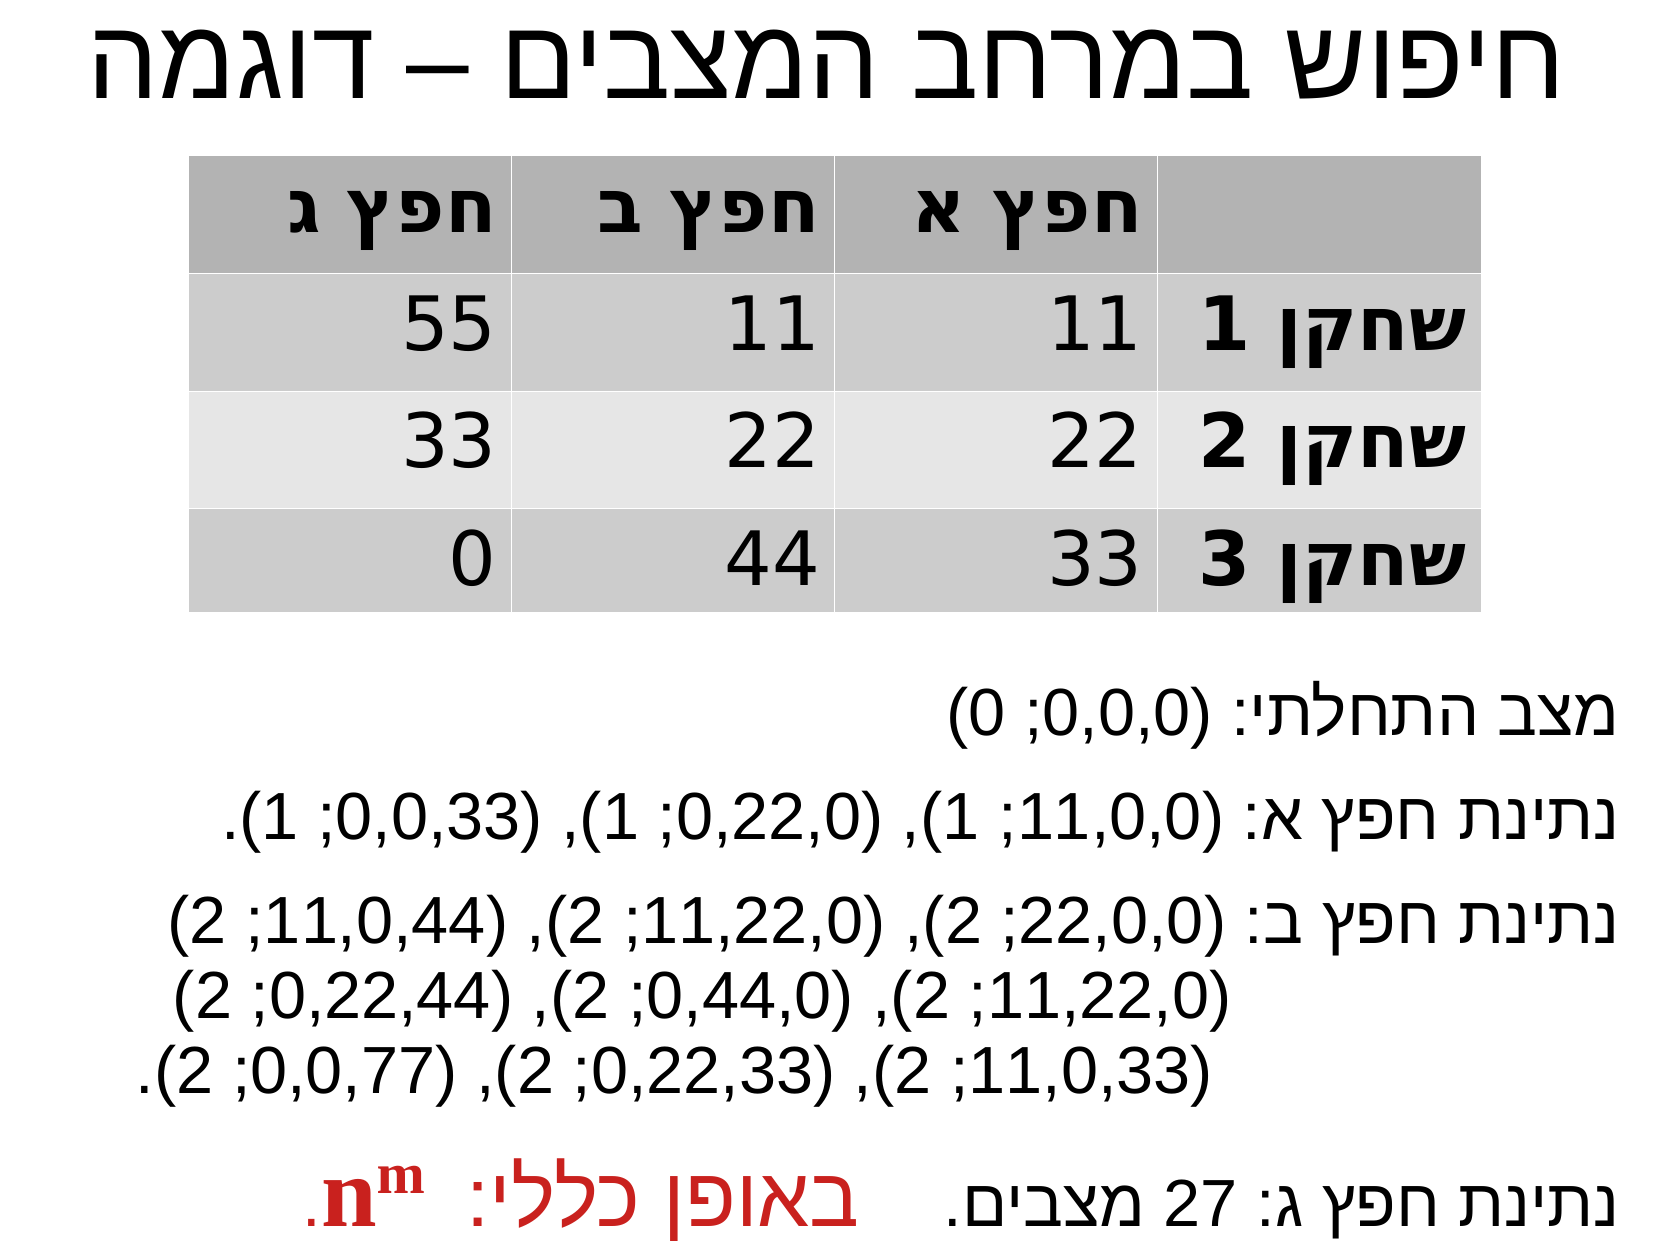

חיפוש במרחב המצבים – דוגמה
| חפץ ג | חפץ ב | חפץ א | |
| --- | --- | --- | --- |
| 55 | 11 | 11 | שחקן 1 |
| 33 | 22 | 22 | שחקן 2 |
| 0 | 44 | 33 | שחקן 3 |
# מצב התחלתי: (0,0,0; 0)
נתינת חפץ א: (11,0,0; 1), (0,22,0; 1), (0,0,33; 1).
נתינת חפץ ב: (22,0,0; 2), (11,22,0; 2), (11,0,44; 2)
 (11,22,0; 2), (0,44,0; 2), (0,22,44; 2)
 (11,0,33; 2), (0,22,33; 2), (0,0,77; 2).
נתינת חפץ ג: 27 מצבים. באופן כללי: nm.